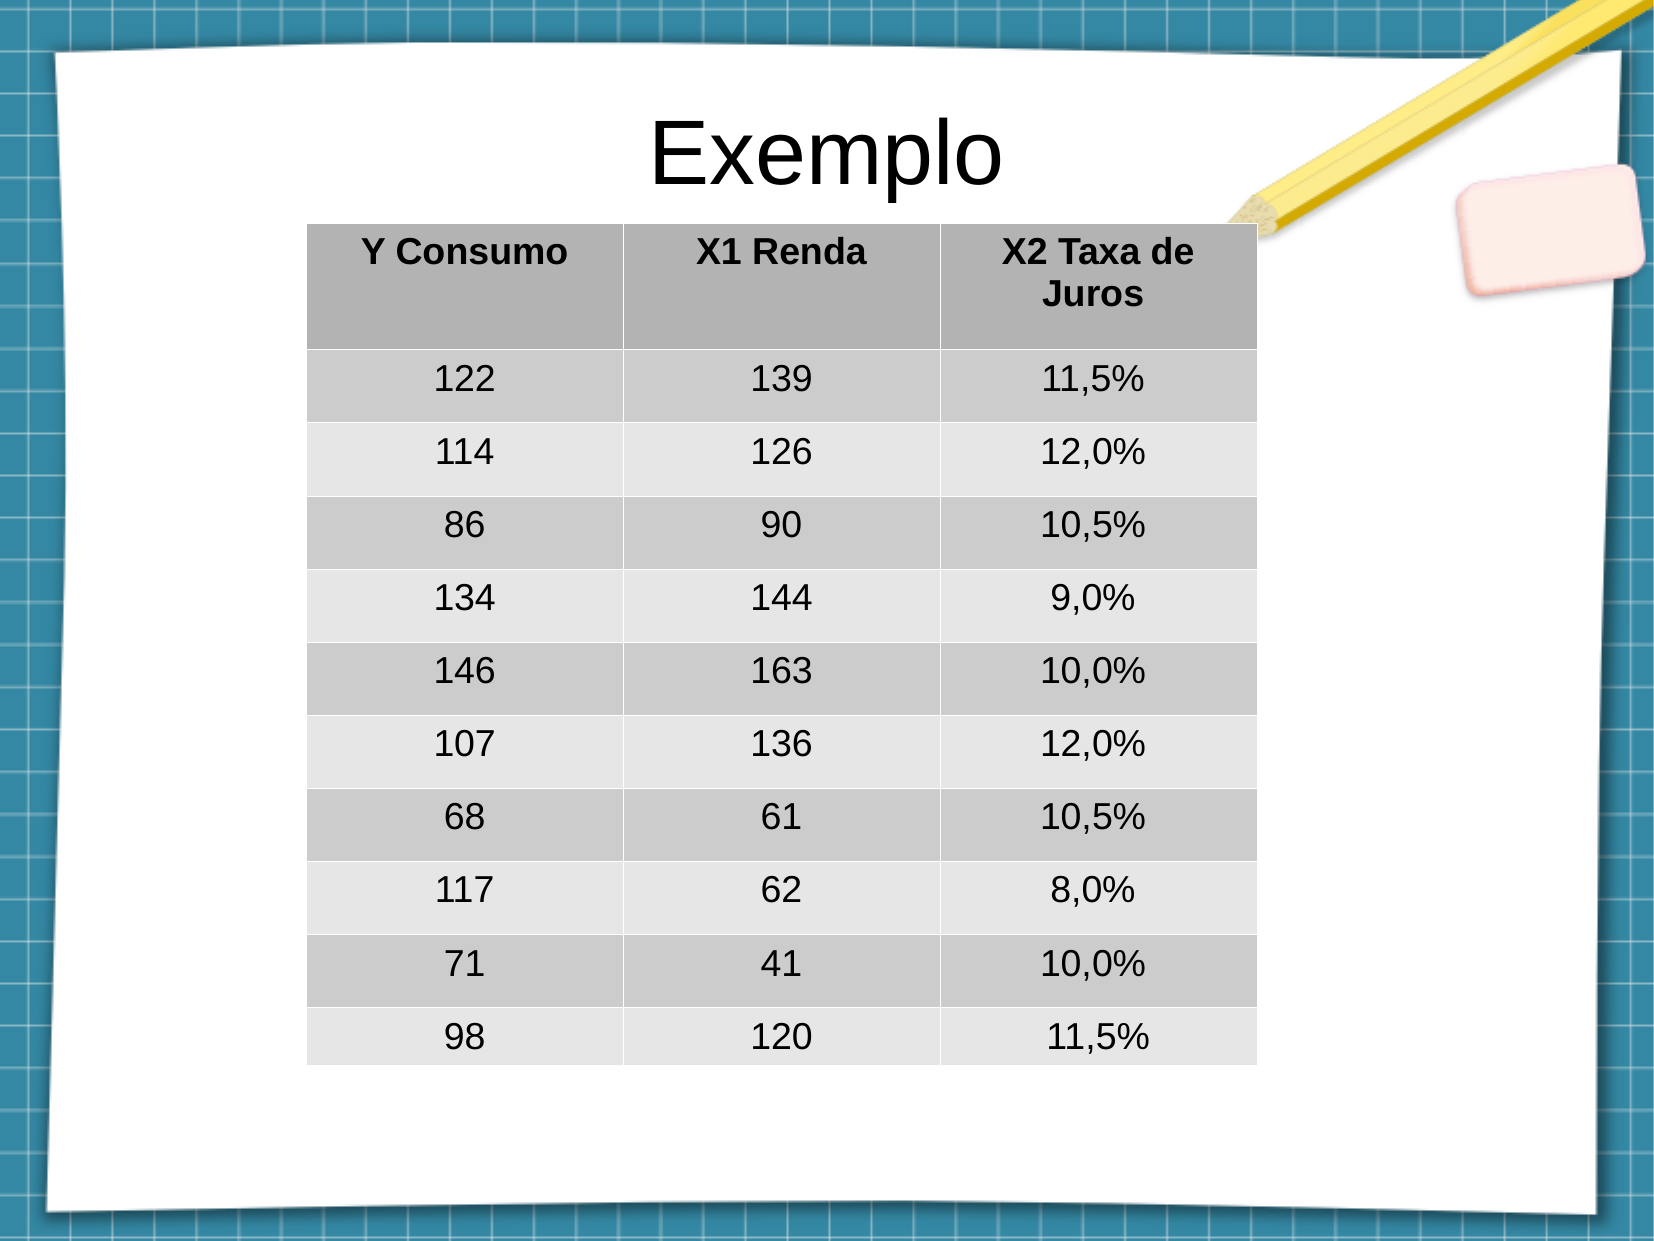

# Exemplo
| Y Consumo | X1 Renda | X2 Taxa de Juros |
| --- | --- | --- |
| 122 | 139 | 11,5% |
| 114 | 126 | 12,0% |
| 86 | 90 | 10,5% |
| 134 | 144 | 9,0% |
| 146 | 163 | 10,0% |
| 107 | 136 | 12,0% |
| 68 | 61 | 10,5% |
| 117 | 62 | 8,0% |
| 71 | 41 | 10,0% |
| 98 | 120 | 11,5% |